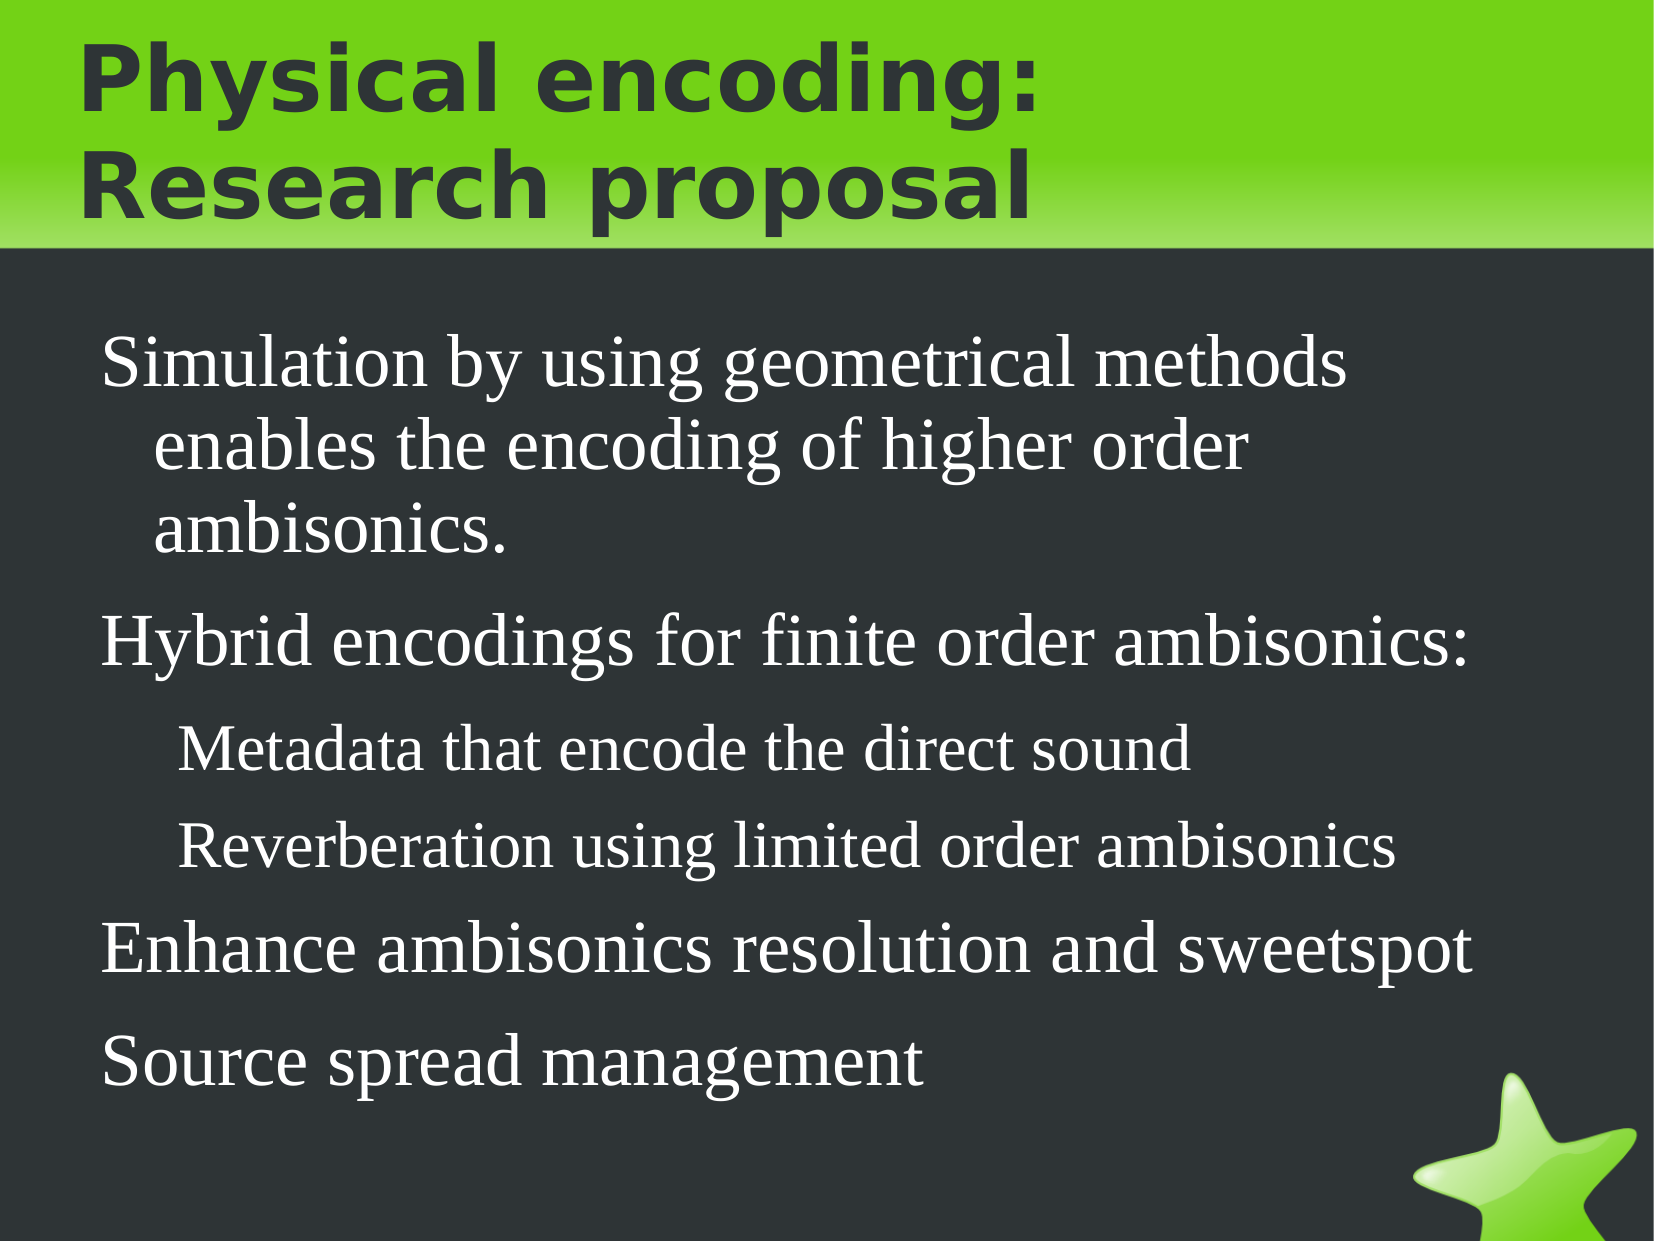

# Physical encoding: Research proposal
Simulation by using geometrical methods enables the encoding of higher order ambisonics.
Hybrid encodings for finite order ambisonics:
Metadata that encode the direct sound
Reverberation using limited order ambisonics
Enhance ambisonics resolution and sweetspot
Source spread management